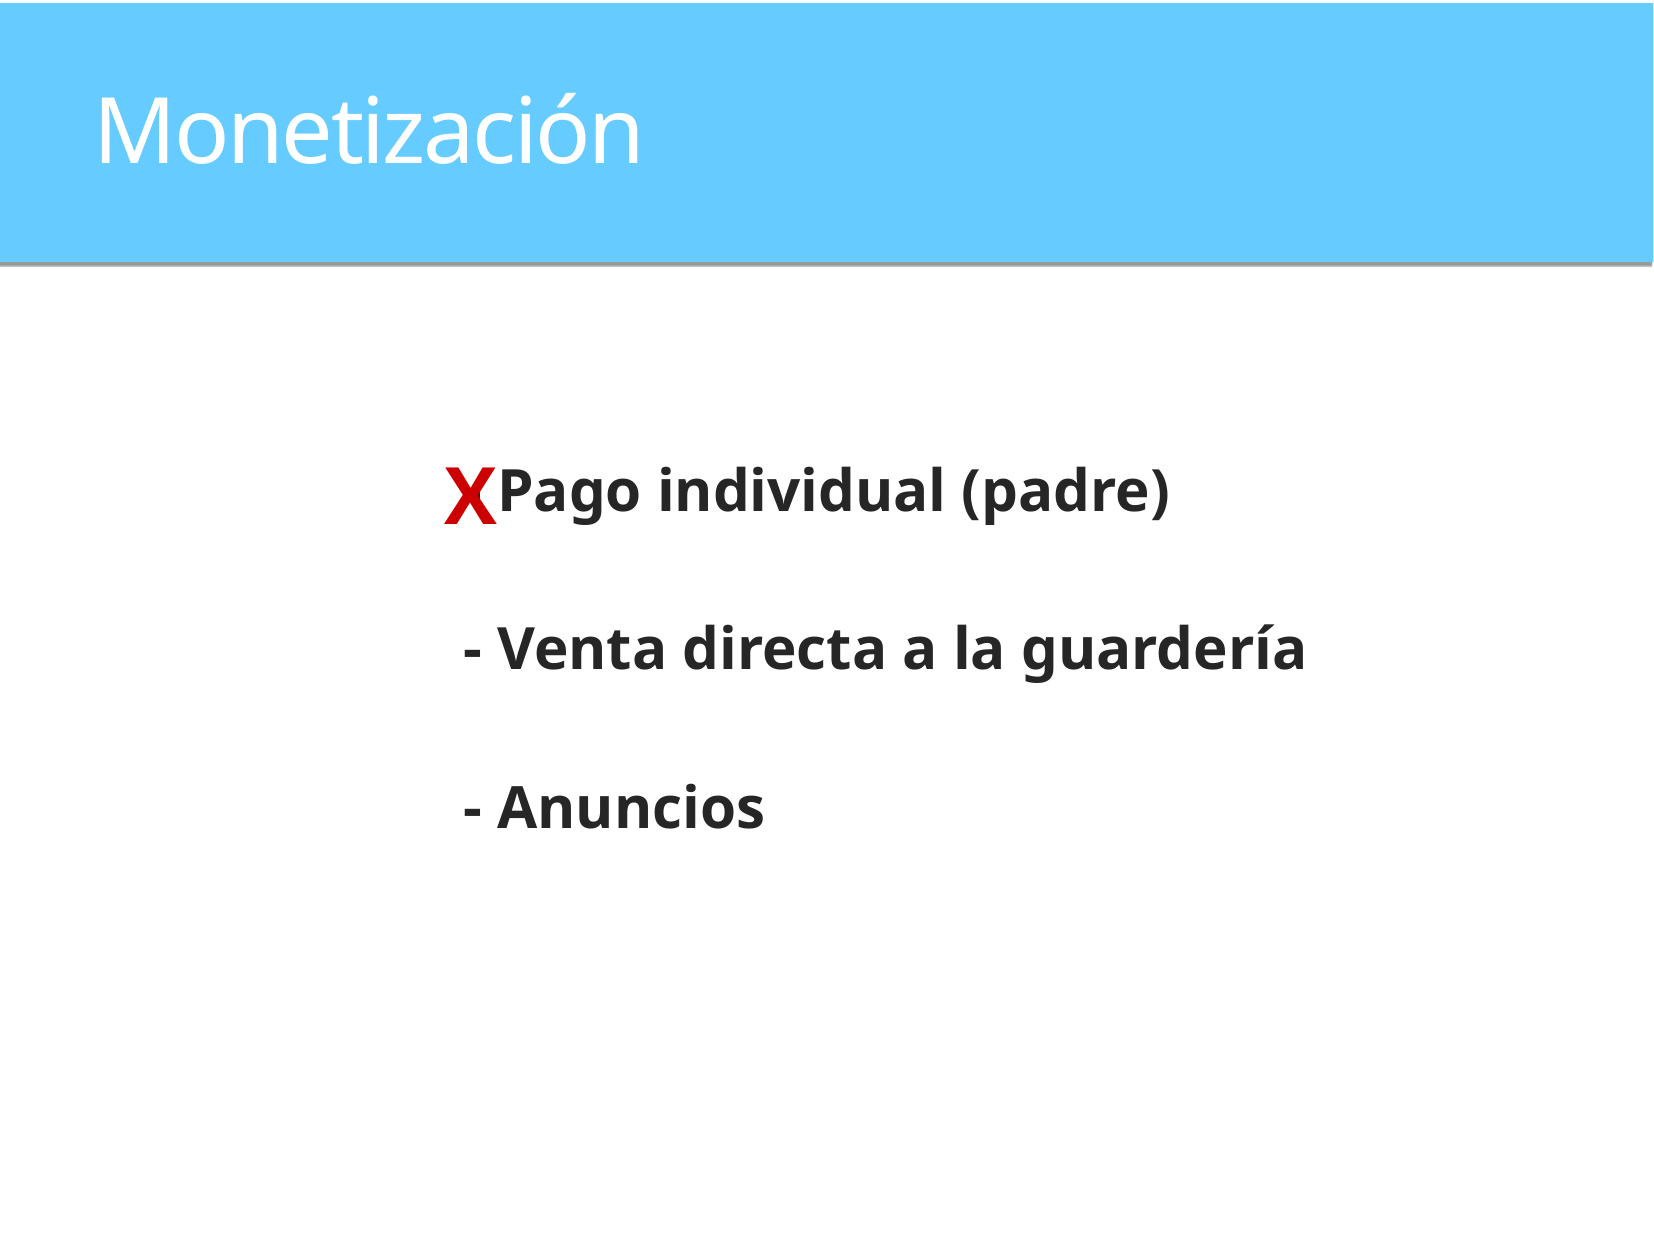

# Monetización
X
- Pago individual (padre)
- Venta directa a la guardería
- Anuncios